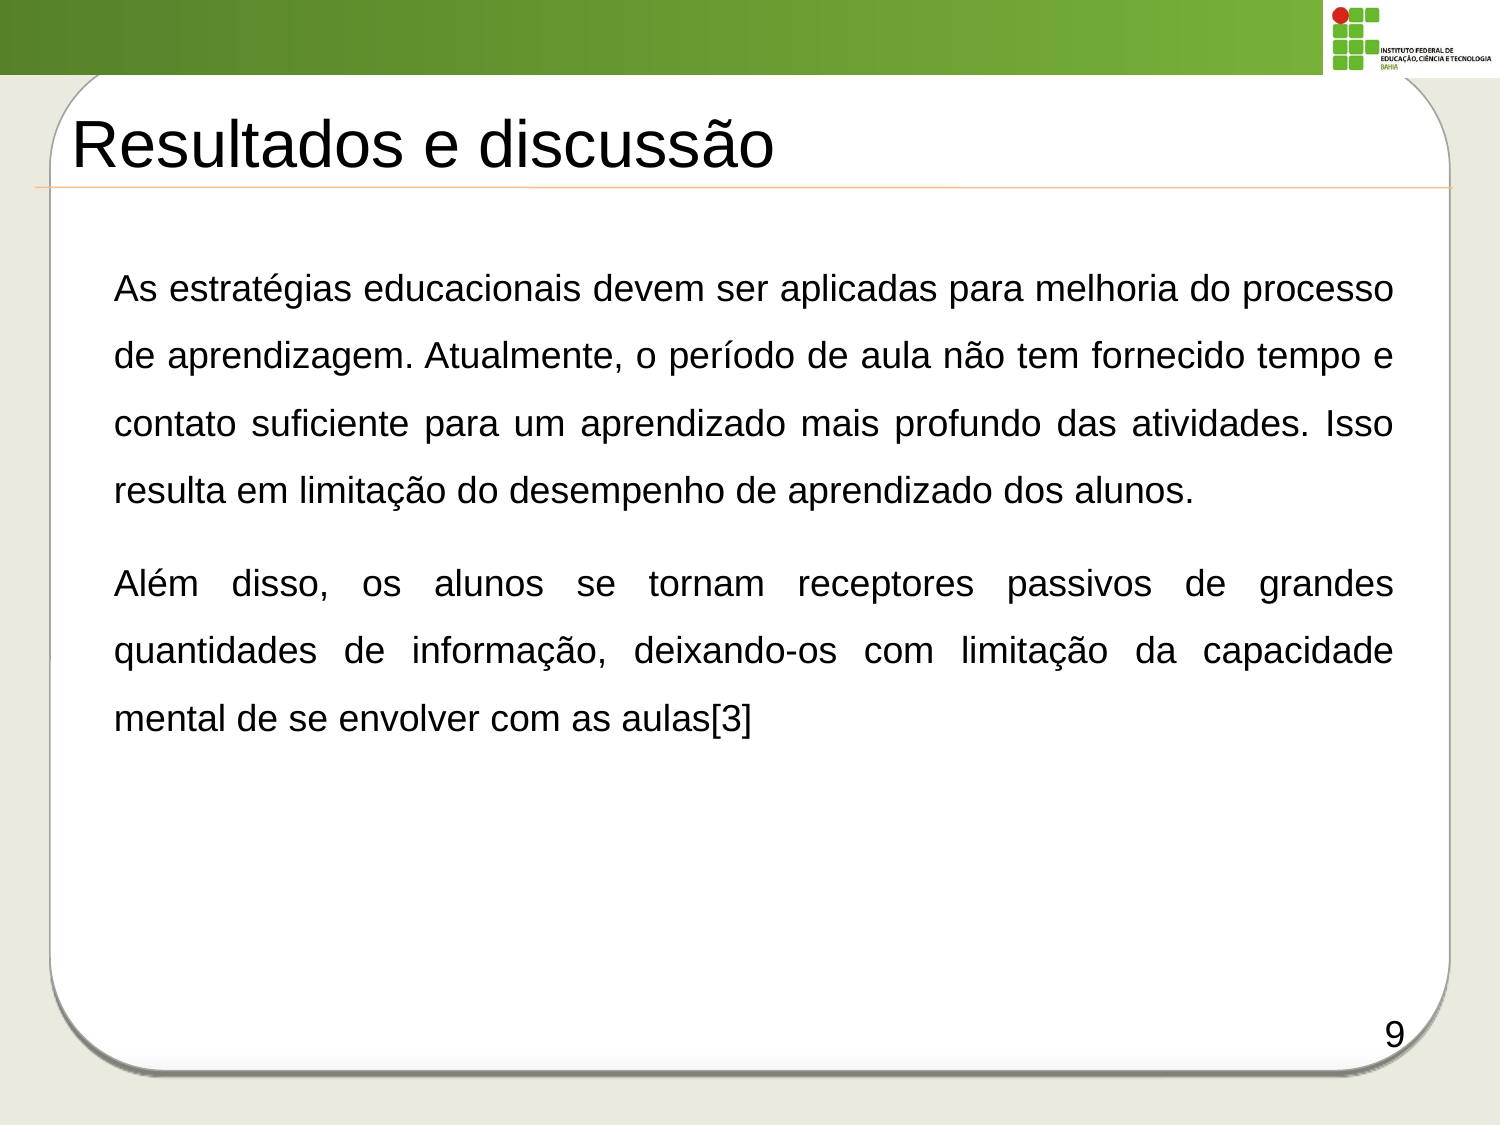

Resultados e discussão
As estratégias educacionais devem ser aplicadas para melhoria do processo de aprendizagem. Atualmente, o período de aula não tem fornecido tempo e contato suficiente para um aprendizado mais profundo das atividades. Isso resulta em limitação do desempenho de aprendizado dos alunos.
Além disso, os alunos se tornam receptores passivos de grandes quantidades de informação, deixando-os com limitação da capacidade mental de se envolver com as aulas[3]